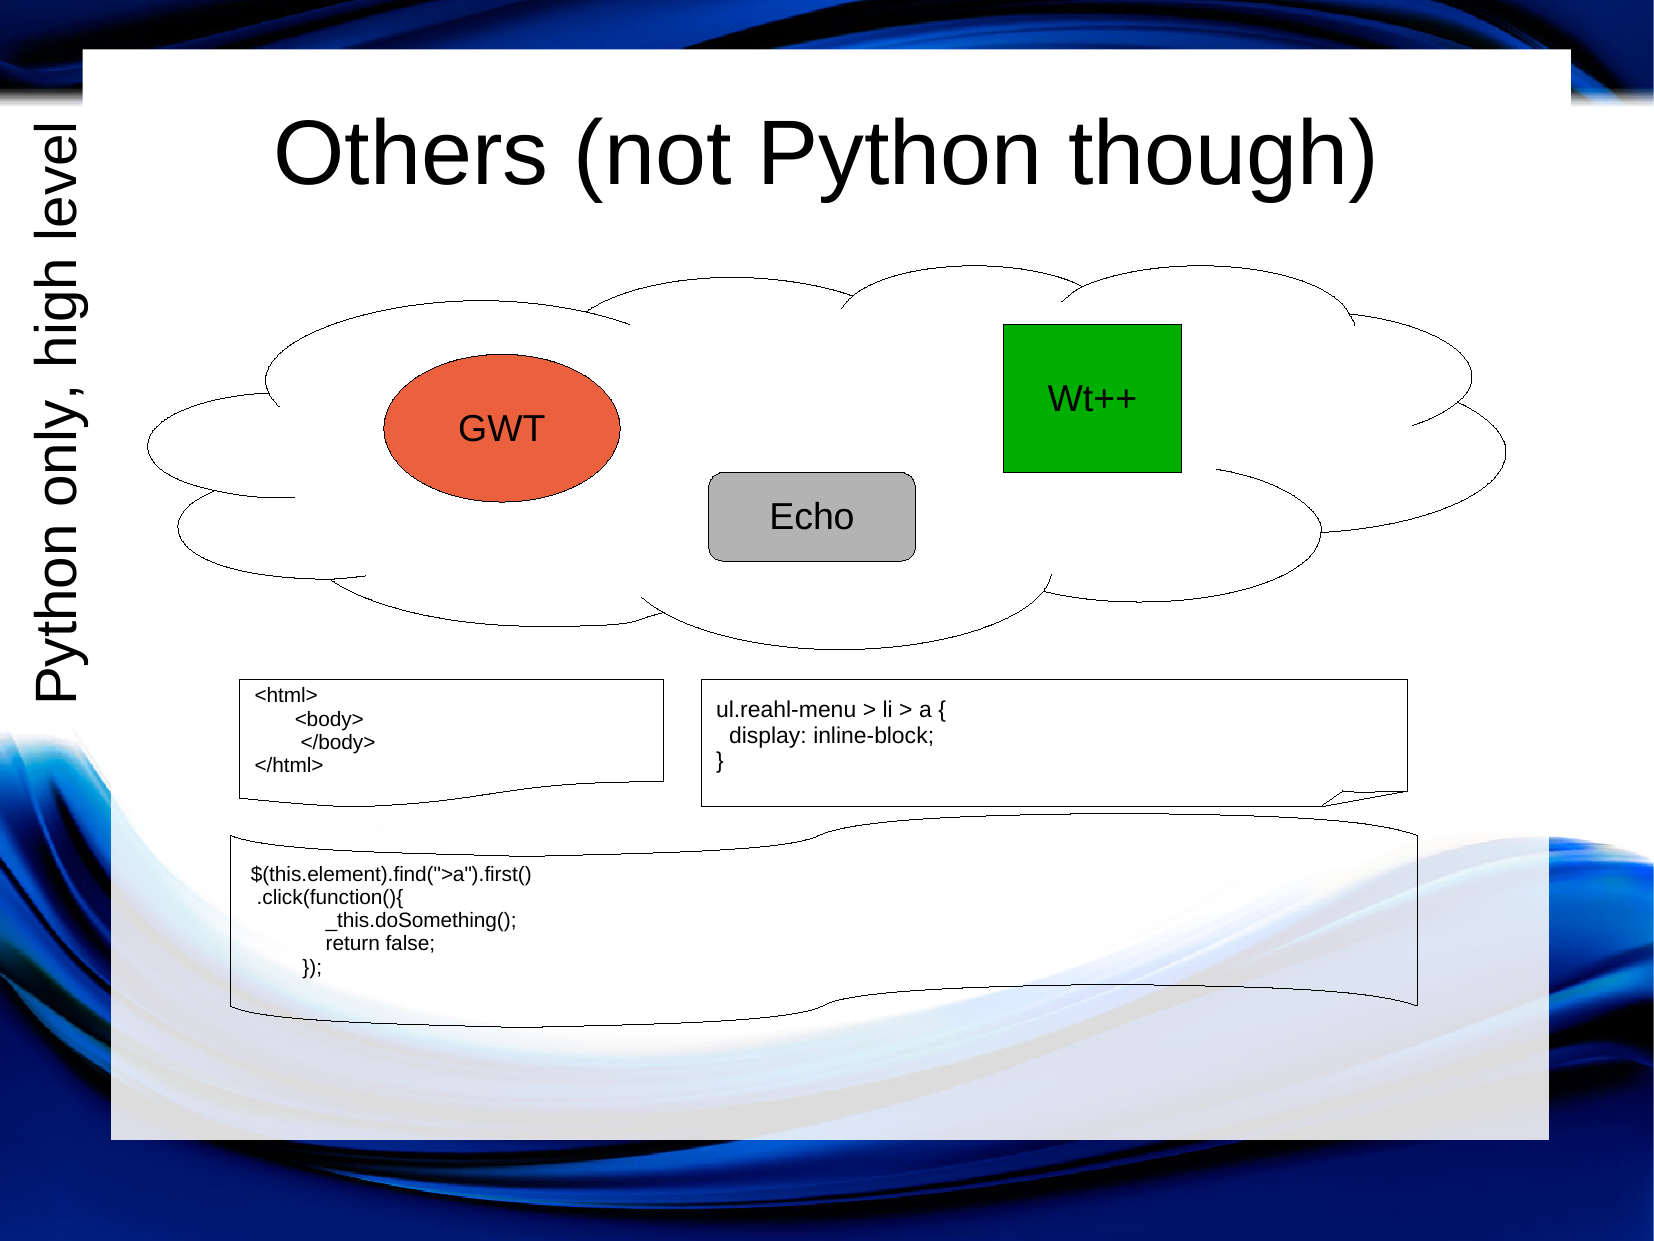

# Others (not Python though)
Wt++
Python only, high level
GWT
Echo
<html>
 <body>
 </body>
</html>
ul.reahl-menu > li > a {
 display: inline-block;
}
 $(this.element).find(">a").first()
 .click(function(){
 _this.doSomething();
 return false;
 });